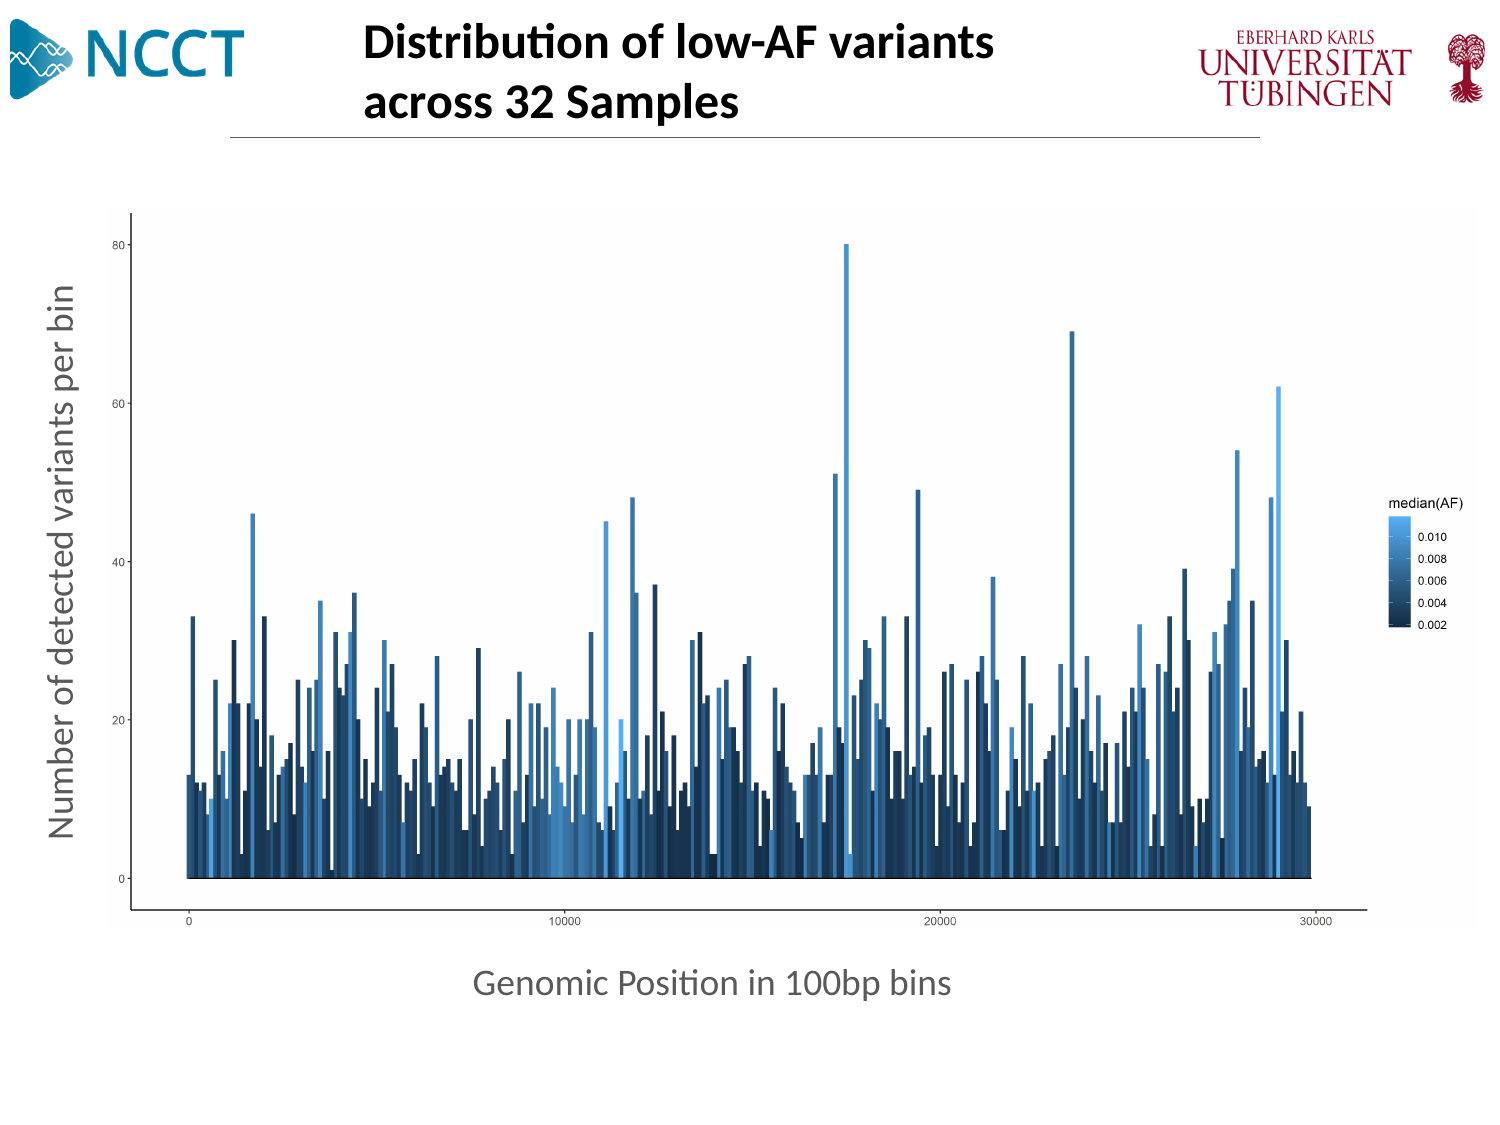

Distribution of low-AF variants across 32 Samples
Number of detected variants per bin
Genomic Position in 100bp bins